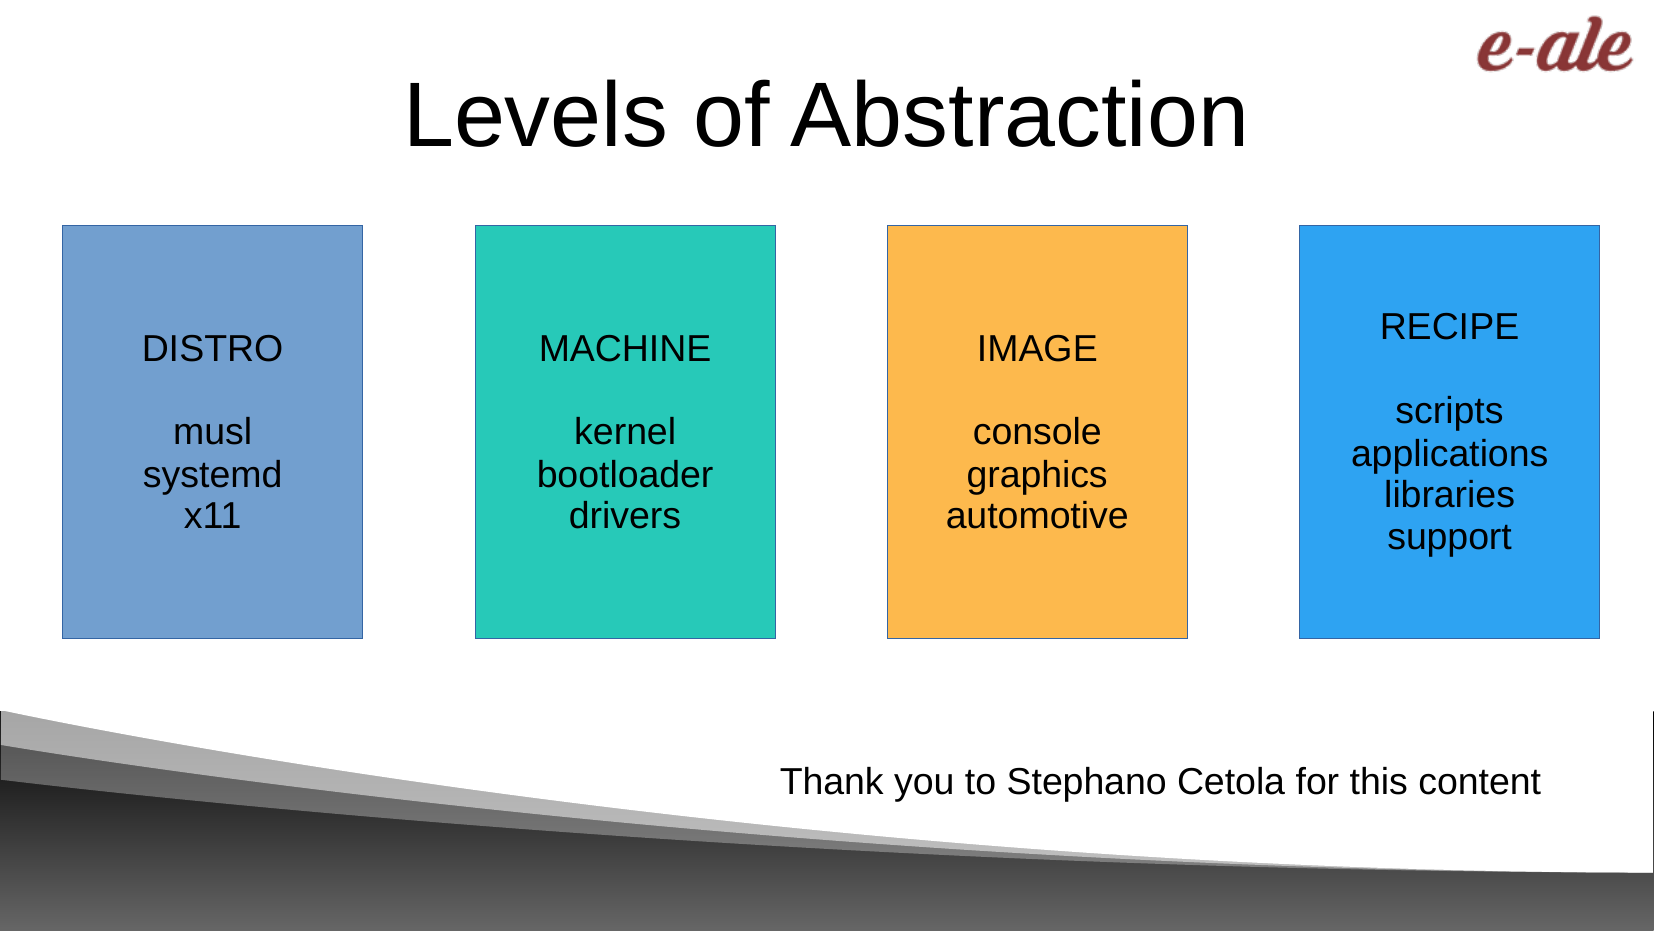

# Levels of Abstraction
DISTRO
musl
systemd
x11
MACHINE
kernel
bootloader
drivers
IMAGE
console
graphics
automotive
RECIPE
scripts
applications
libraries
support
Thank you to Stephano Cetola for this content